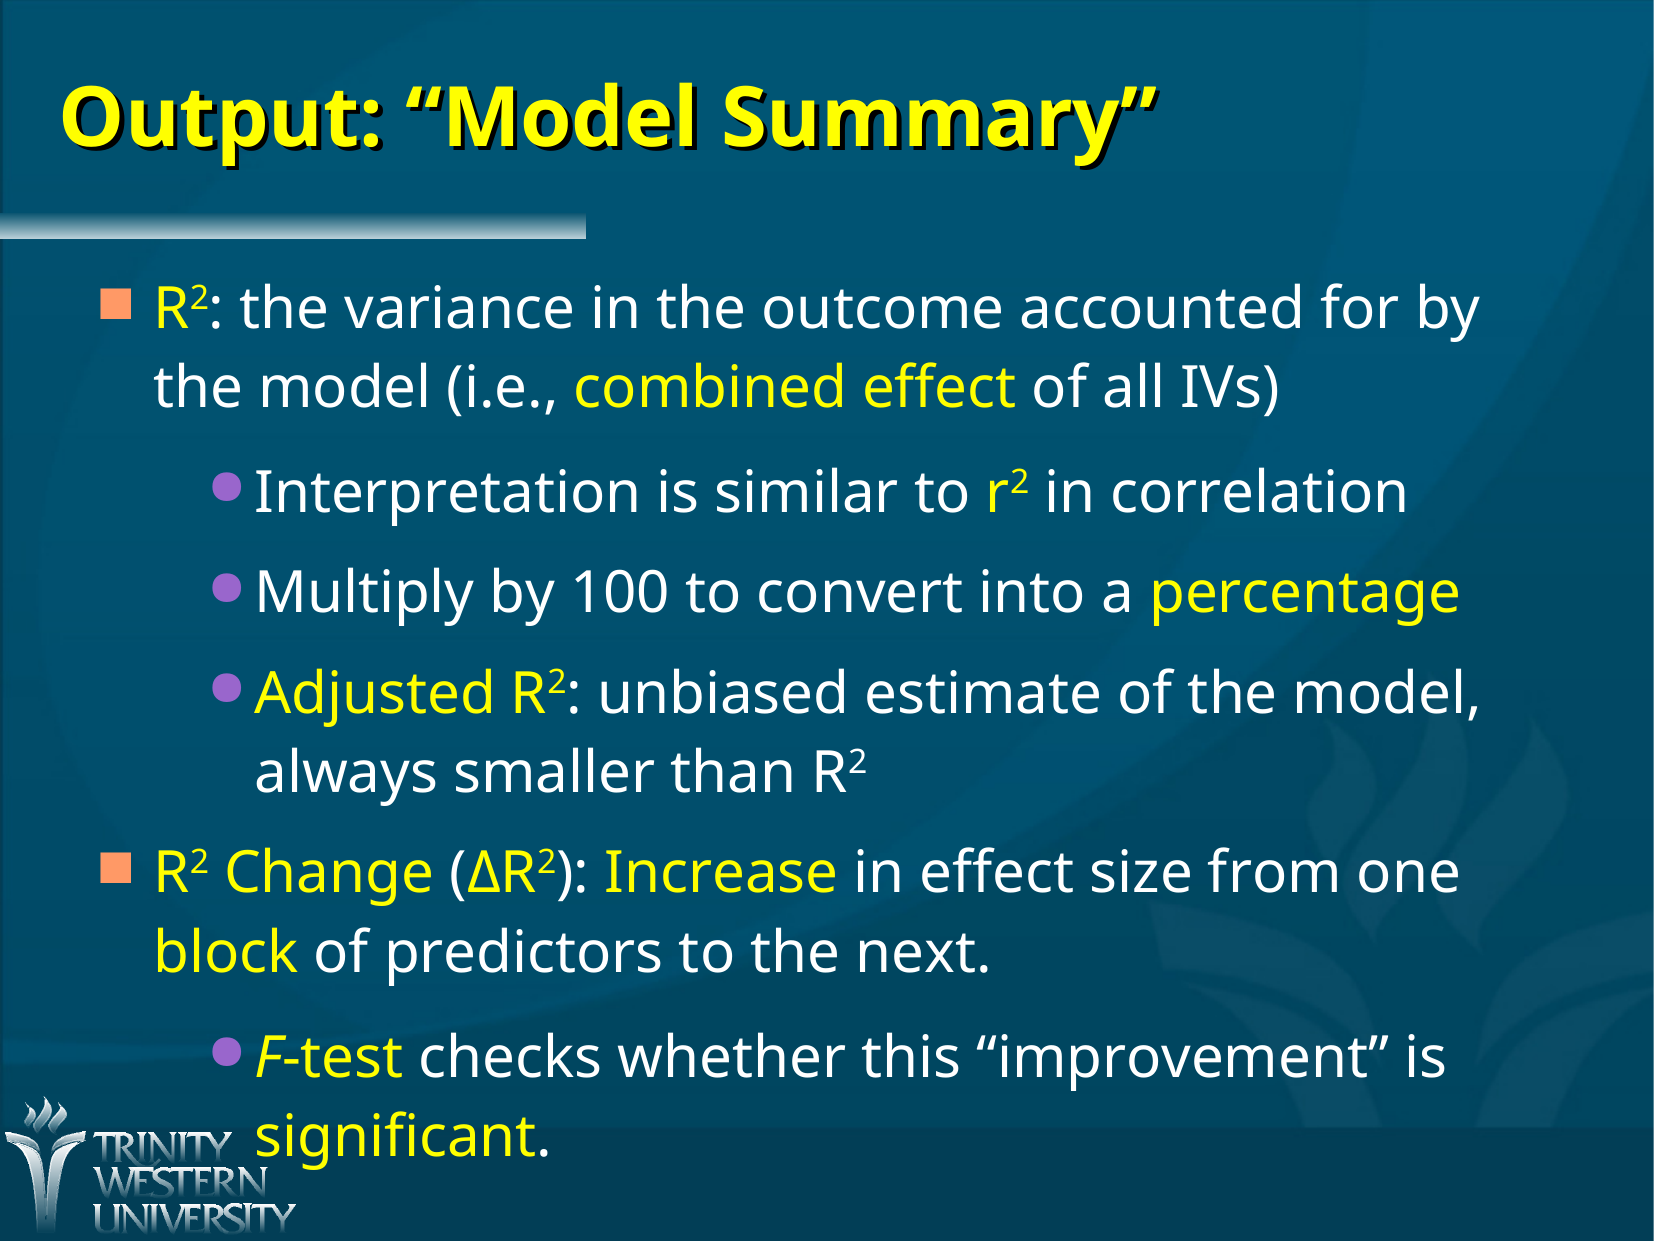

# Output: “Model Summary”
R2: the variance in the outcome accounted for by the model (i.e., combined effect of all IVs)
Interpretation is similar to r2 in correlation
Multiply by 100 to convert into a percentage
Adjusted R2: unbiased estimate of the model, always smaller than R2
R2 Change (ΔR2): Increase in effect size from one block of predictors to the next.
F-test checks whether this “improvement” is significant.